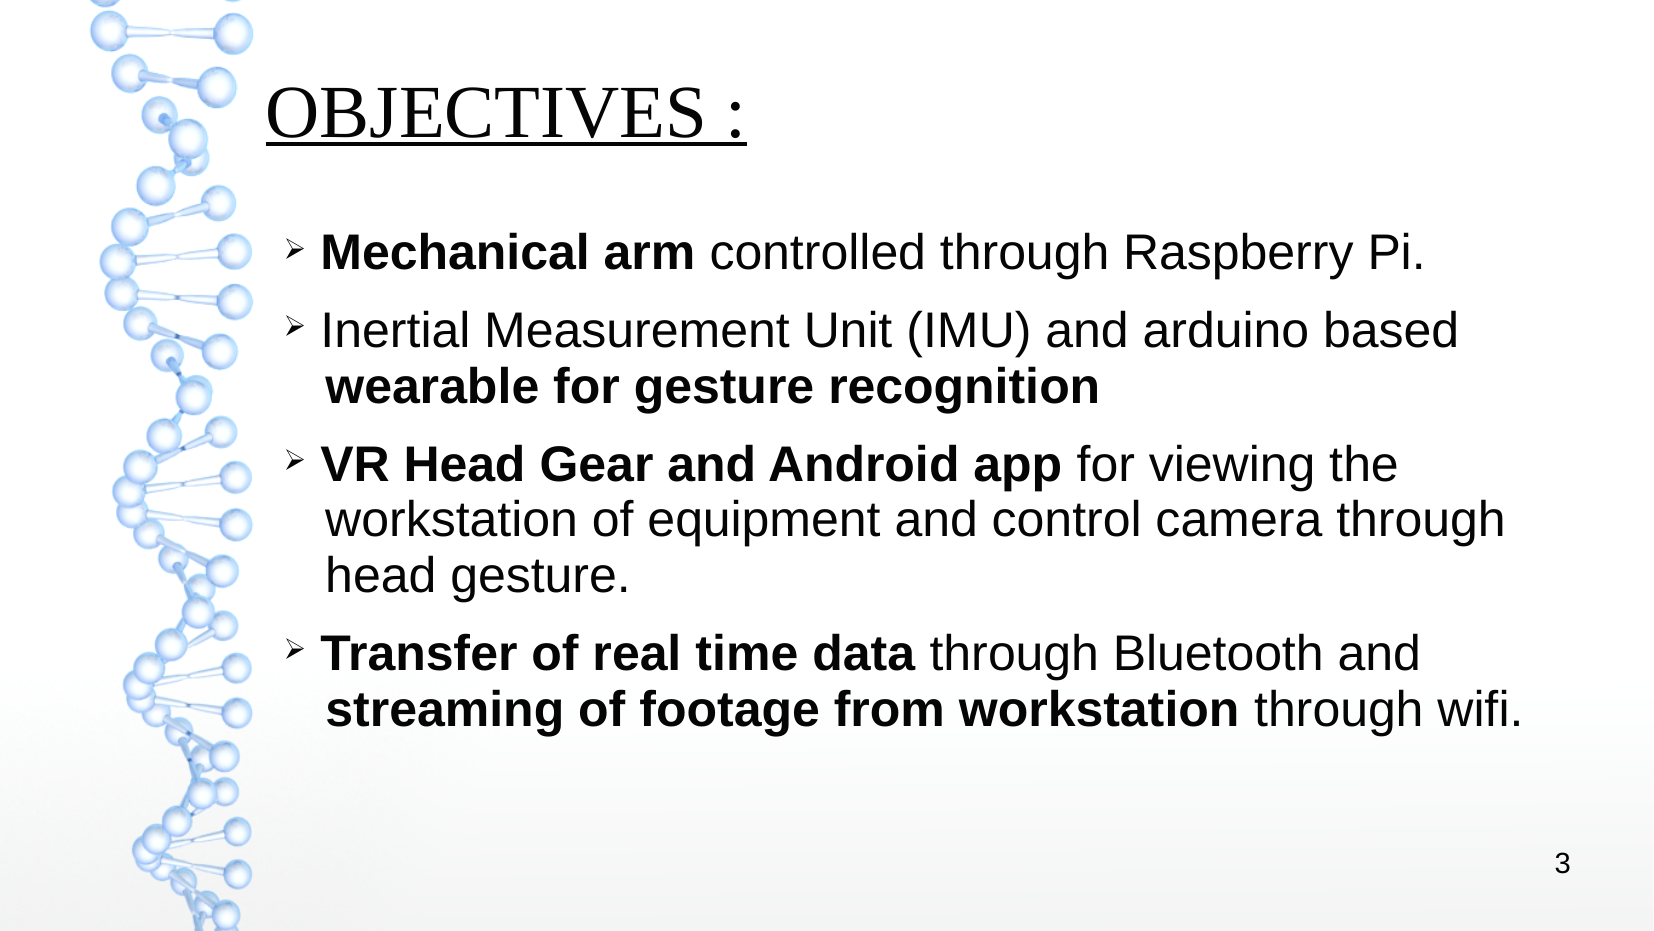

# OBJECTIVES :
 Mechanical arm controlled through Raspberry Pi.
 Inertial Measurement Unit (IMU) and arduino based wearable for gesture recognition
 VR Head Gear and Android app for viewing the workstation of equipment and control camera through head gesture.
 Transfer of real time data through Bluetooth and streaming of footage from workstation through wifi.
3